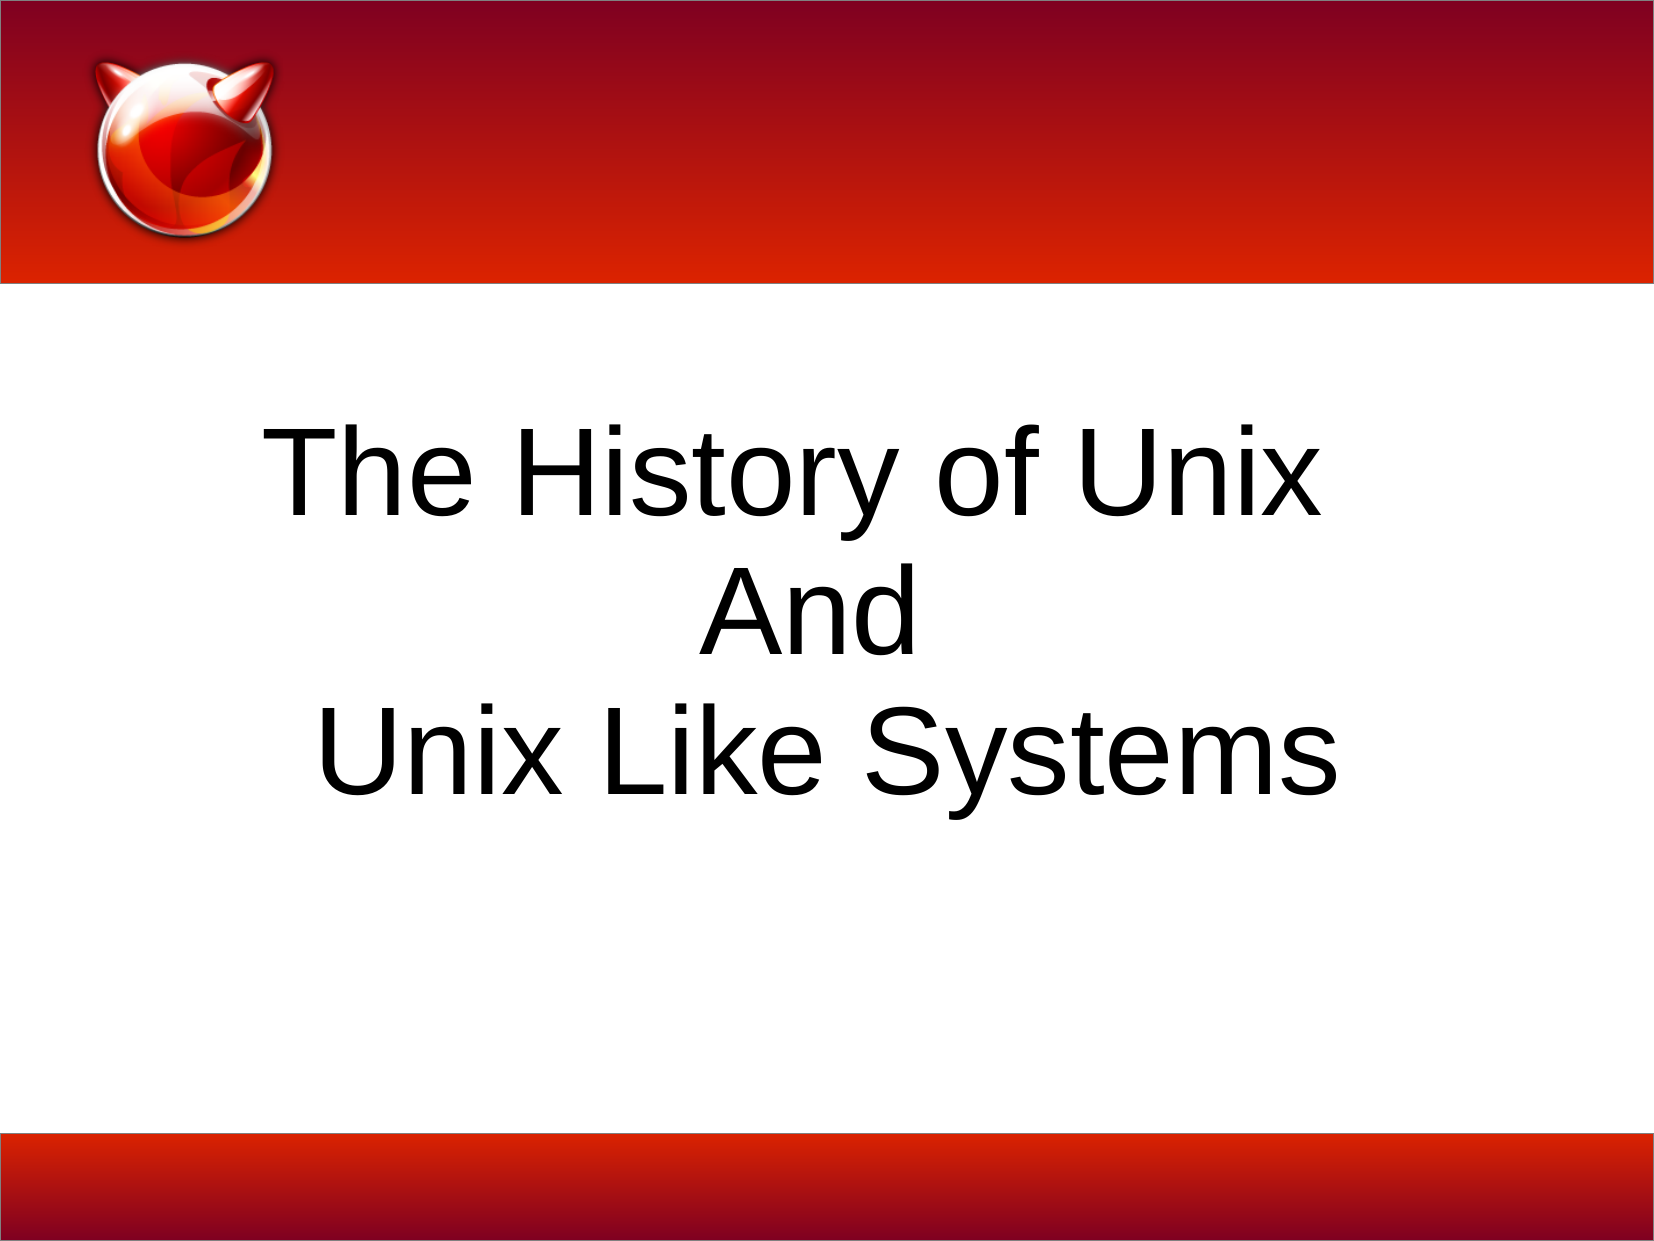

#
The History of Unix
And
 Unix Like Systems